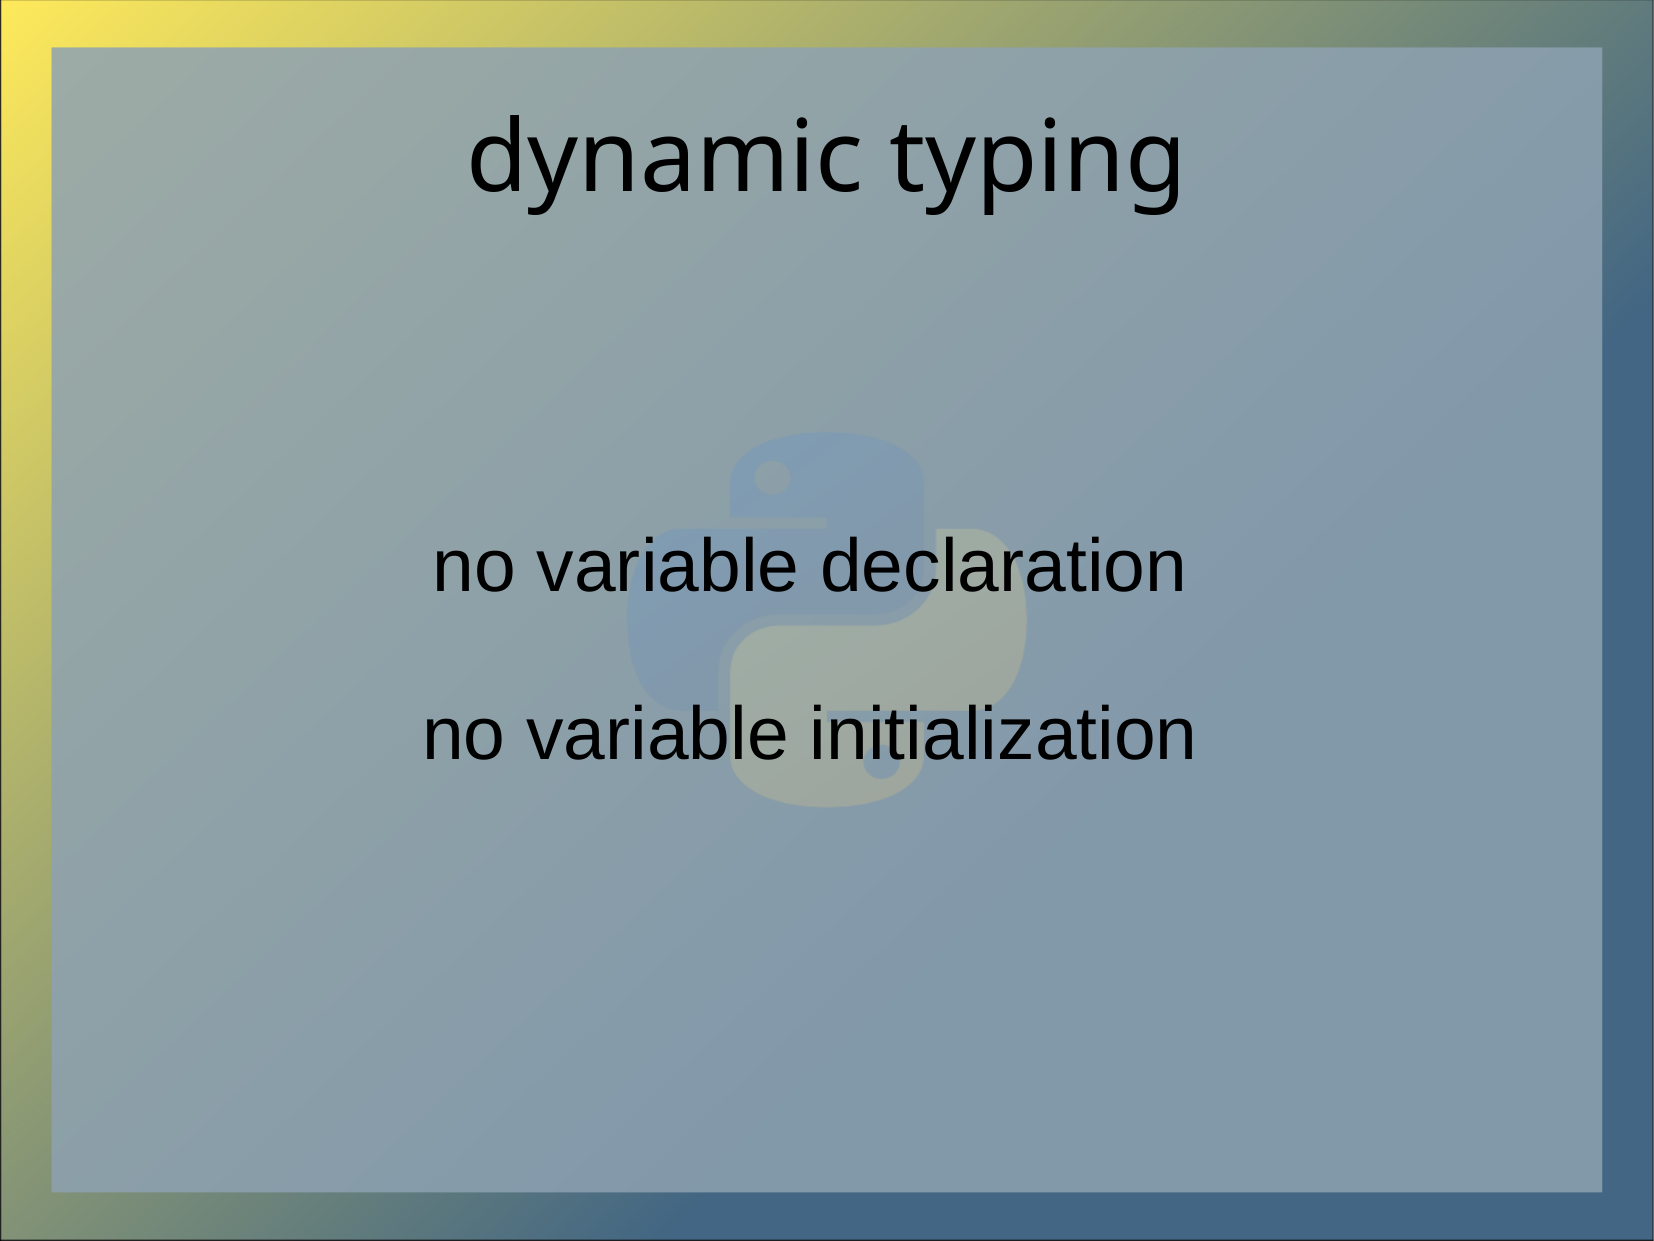

# dynamic typing
no variable declaration
no variable initialization